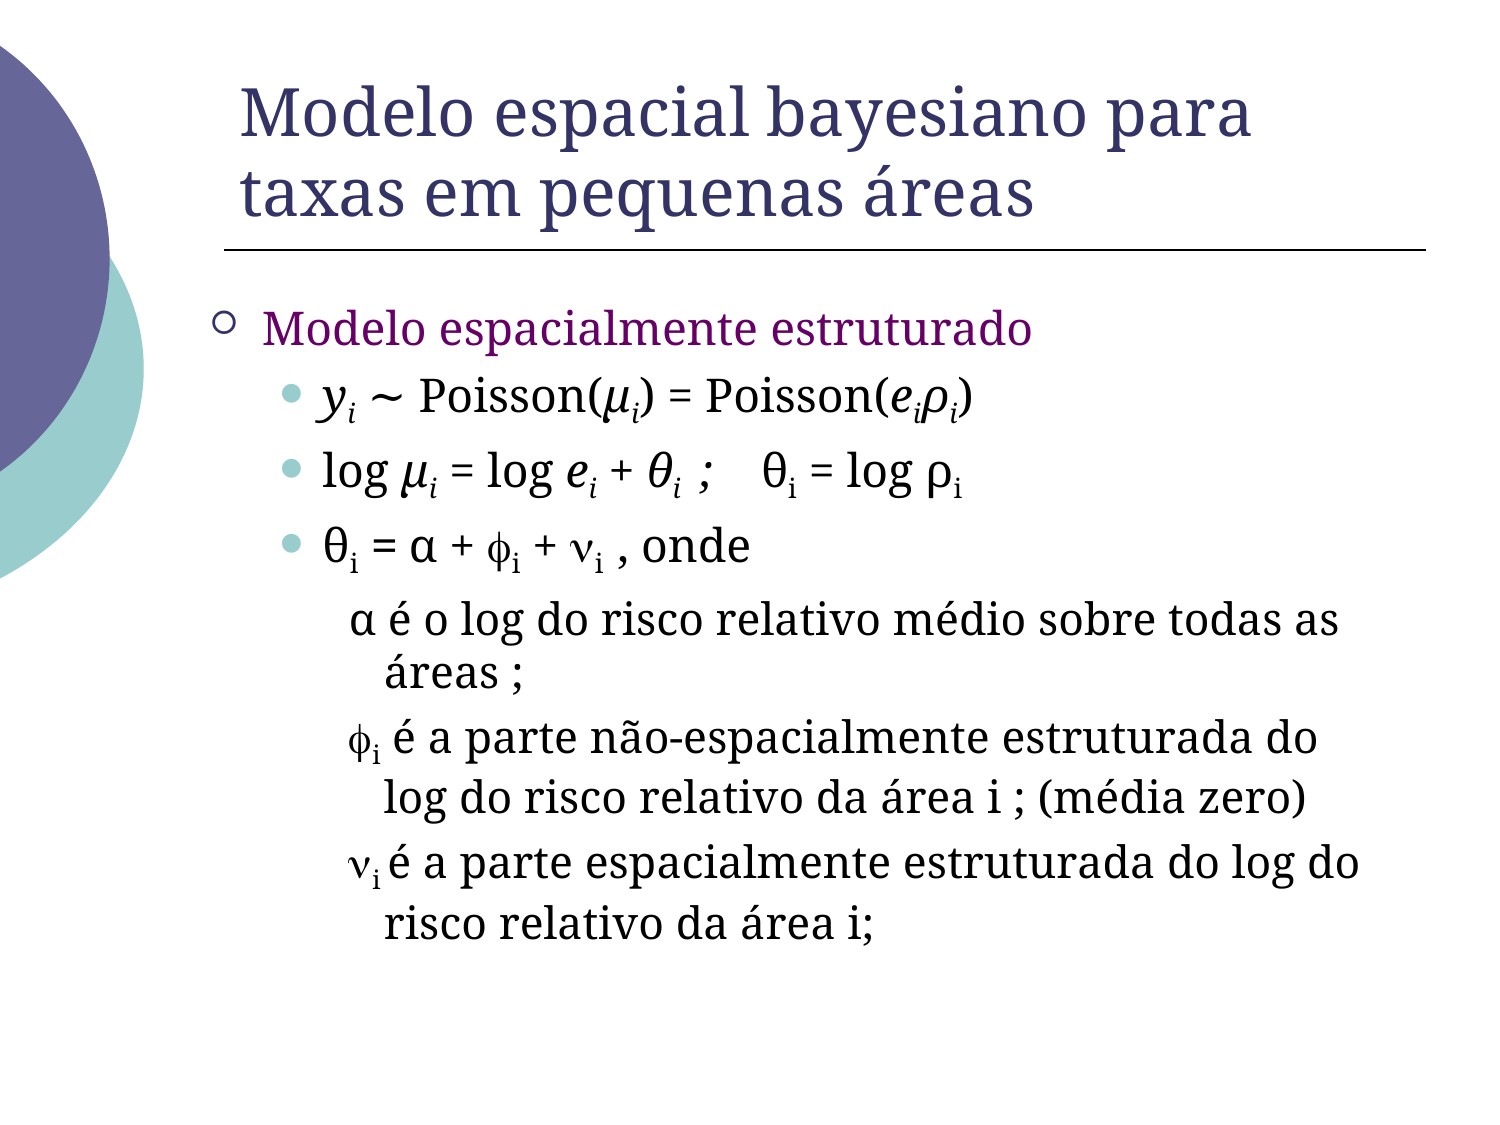

# Modelo espacial bayesiano para taxas em pequenas áreas
Modelo espacialmente estruturado
yi ∼ Poisson(µi) = Poisson(eiρi)
log µi = log ei + θi ; θi = log ρi
θi = α + i + i , onde
α é o log do risco relativo médio sobre todas as áreas ;
i é a parte não-espacialmente estruturada do log do risco relativo da área i ; (média zero)
i é a parte espacialmente estruturada do log do risco relativo da área i;